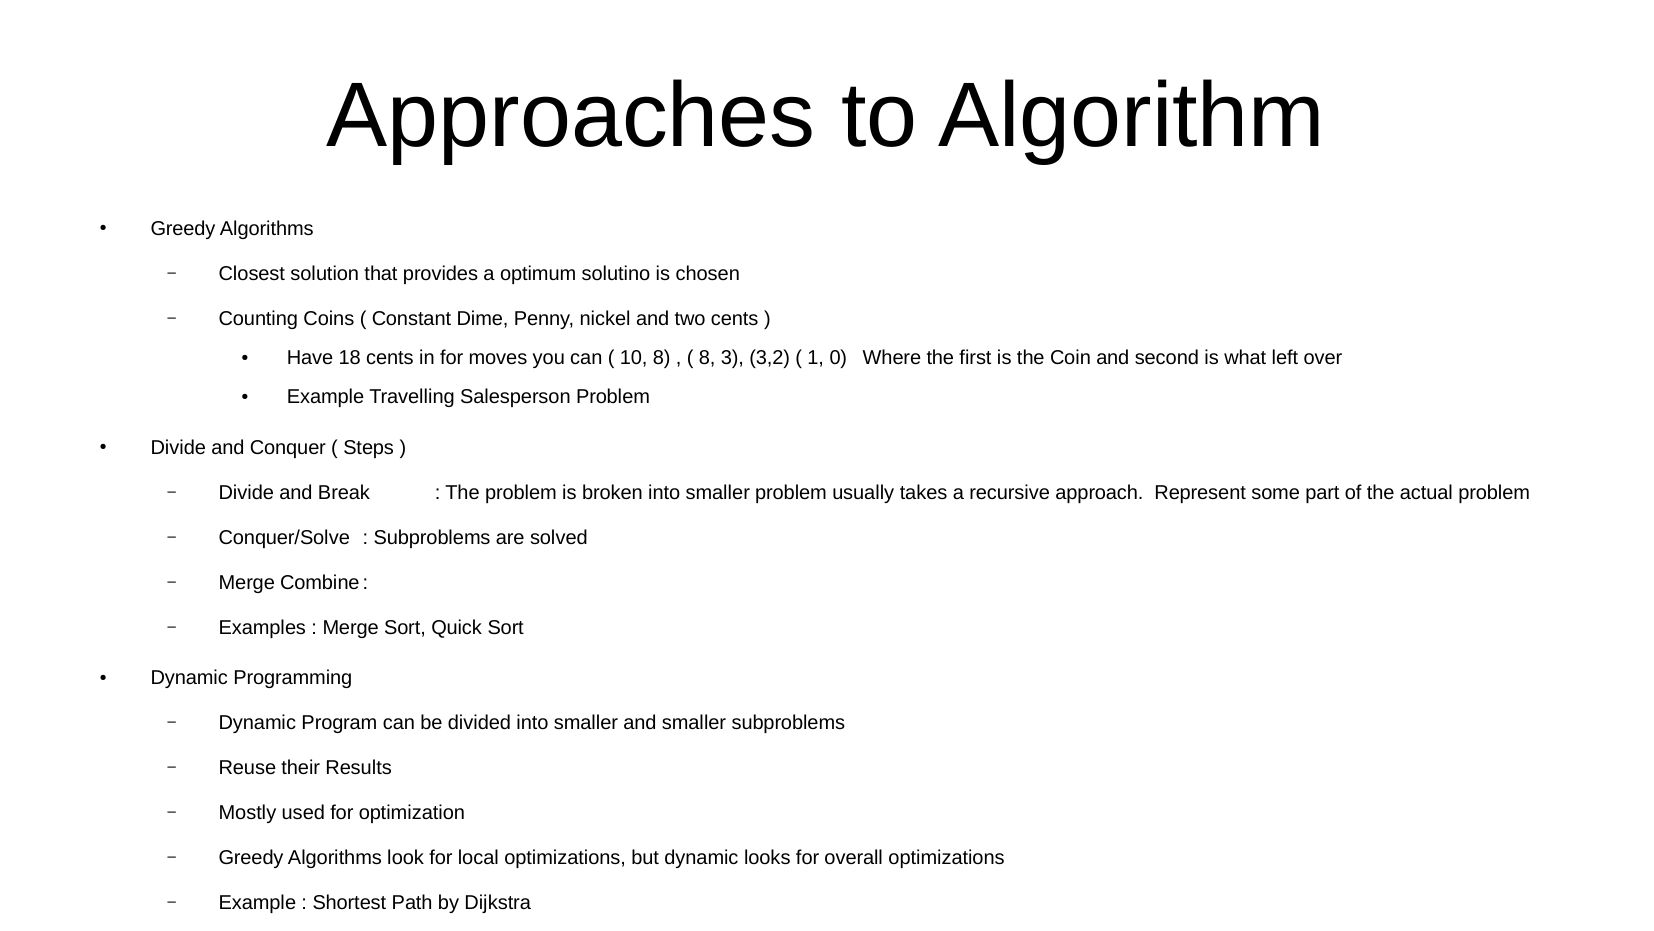

# Approaches to Algorithm
Greedy Algorithms
Closest solution that provides a optimum solutino is chosen
Counting Coins ( Constant Dime, Penny, nickel and two cents )
Have 18 cents in for moves you can ( 10, 8) , ( 8, 3), (3,2) ( 1, 0) 	Where the first is the Coin and second is what left over
Example Travelling Salesperson Problem
Divide and Conquer ( Steps )
Divide and Break	: The problem is broken into smaller problem usually takes a recursive approach. Represent some part of the actual problem
Conquer/Solve		: Subproblems are solved
Merge Combine		:
Examples : Merge Sort, Quick Sort
Dynamic Programming
Dynamic Program can be divided into smaller and smaller subproblems
Reuse their Results
Mostly used for optimization
Greedy Algorithms look for local optimizations, but dynamic looks for overall optimizations
Example : Shortest Path by Dijkstra